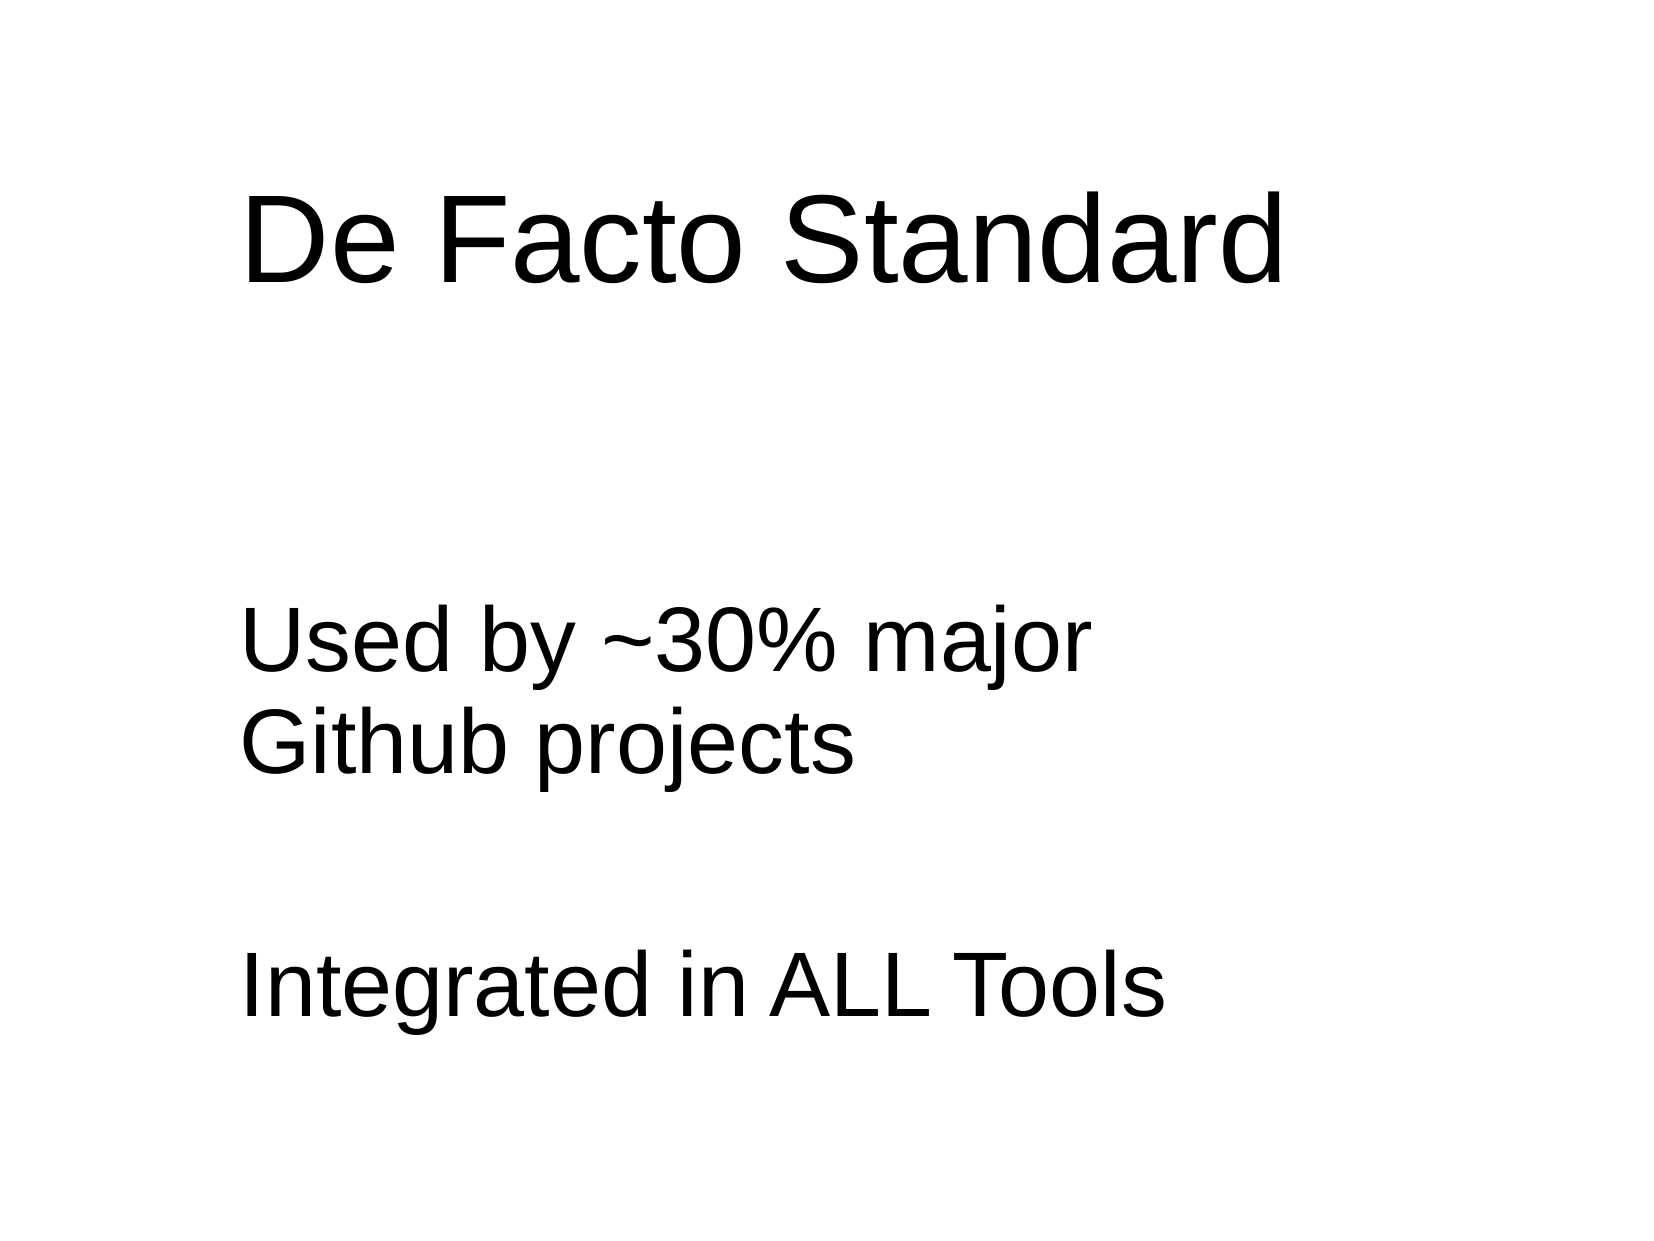

De Facto Standard
Used by ~30% major
Github projects
Integrated in ALL Tools